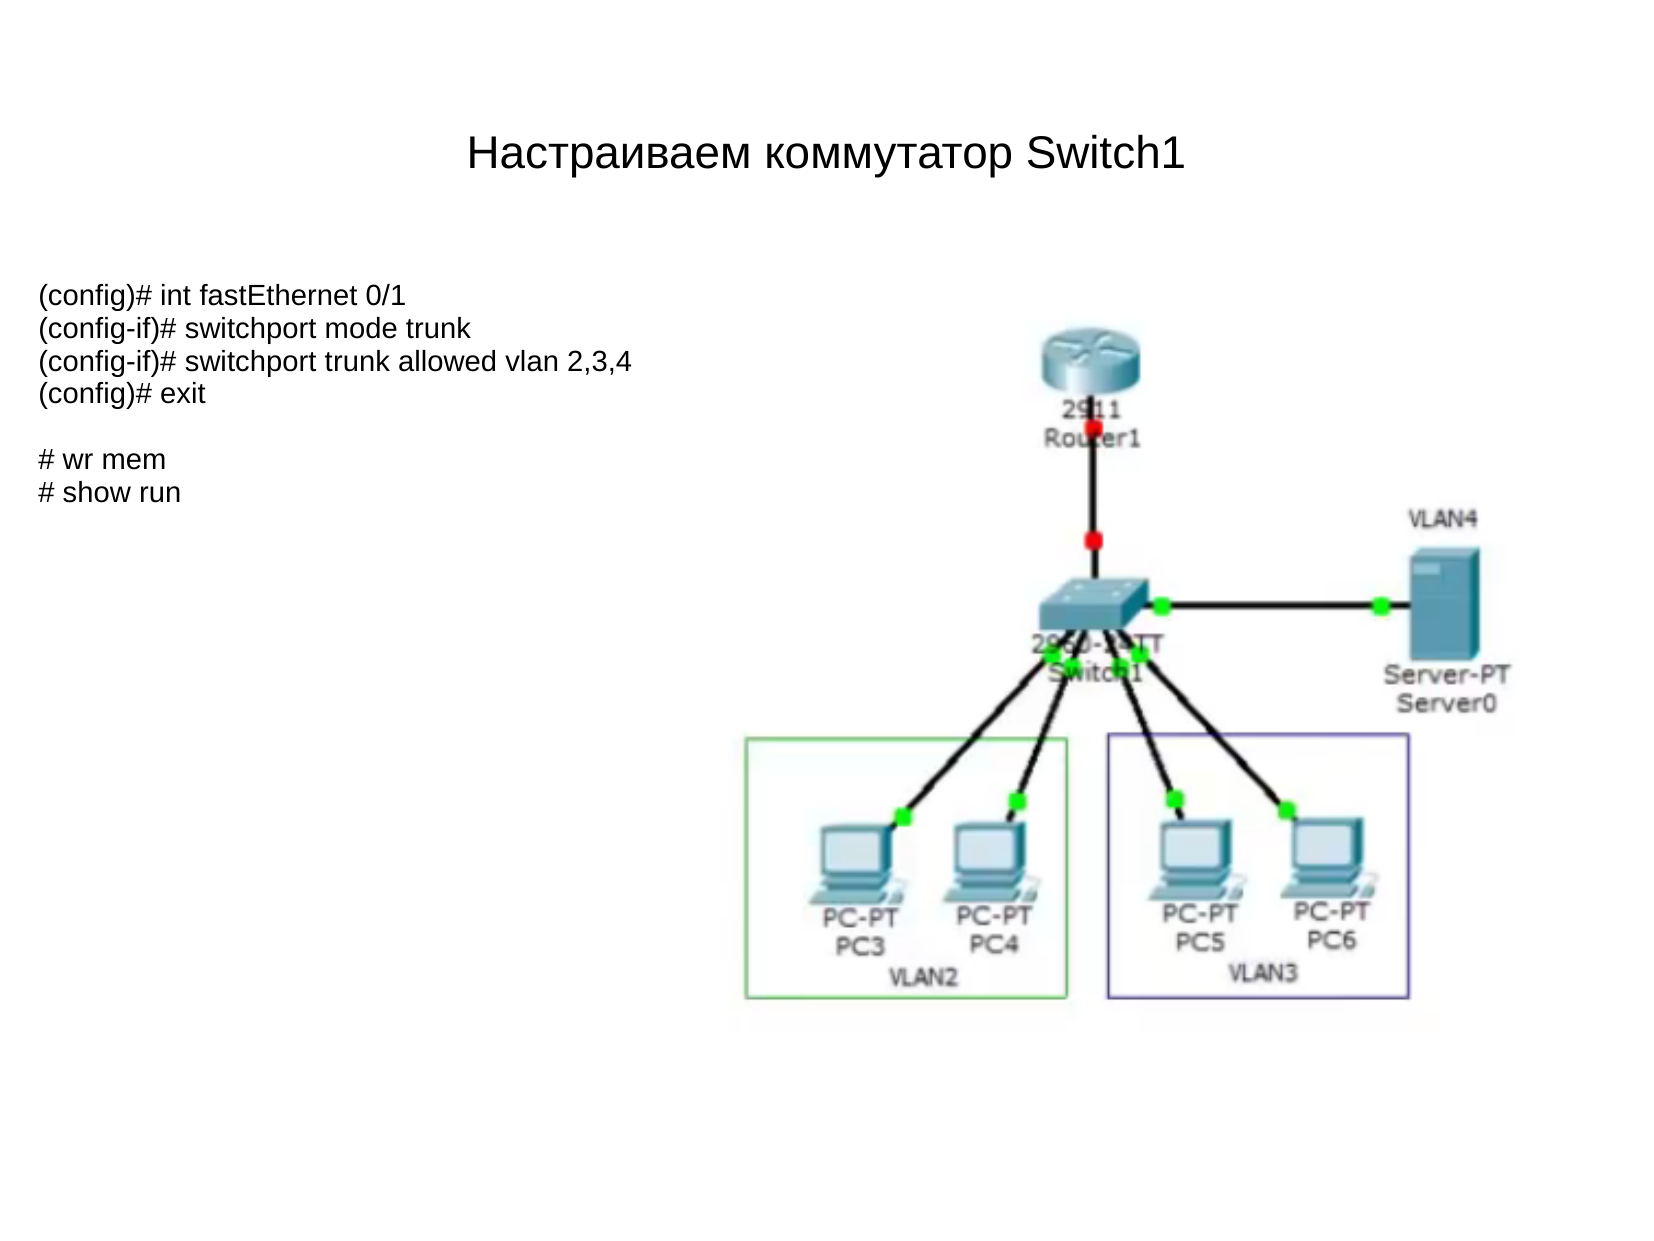

# Настраиваем коммутатор Switch1
(config)# int fastEthernet 0/1
(config-if)# switchport mode trunk
(config-if)# switchport trunk allowed vlan 2,3,4
(config)# exit
# wr mem
# show run